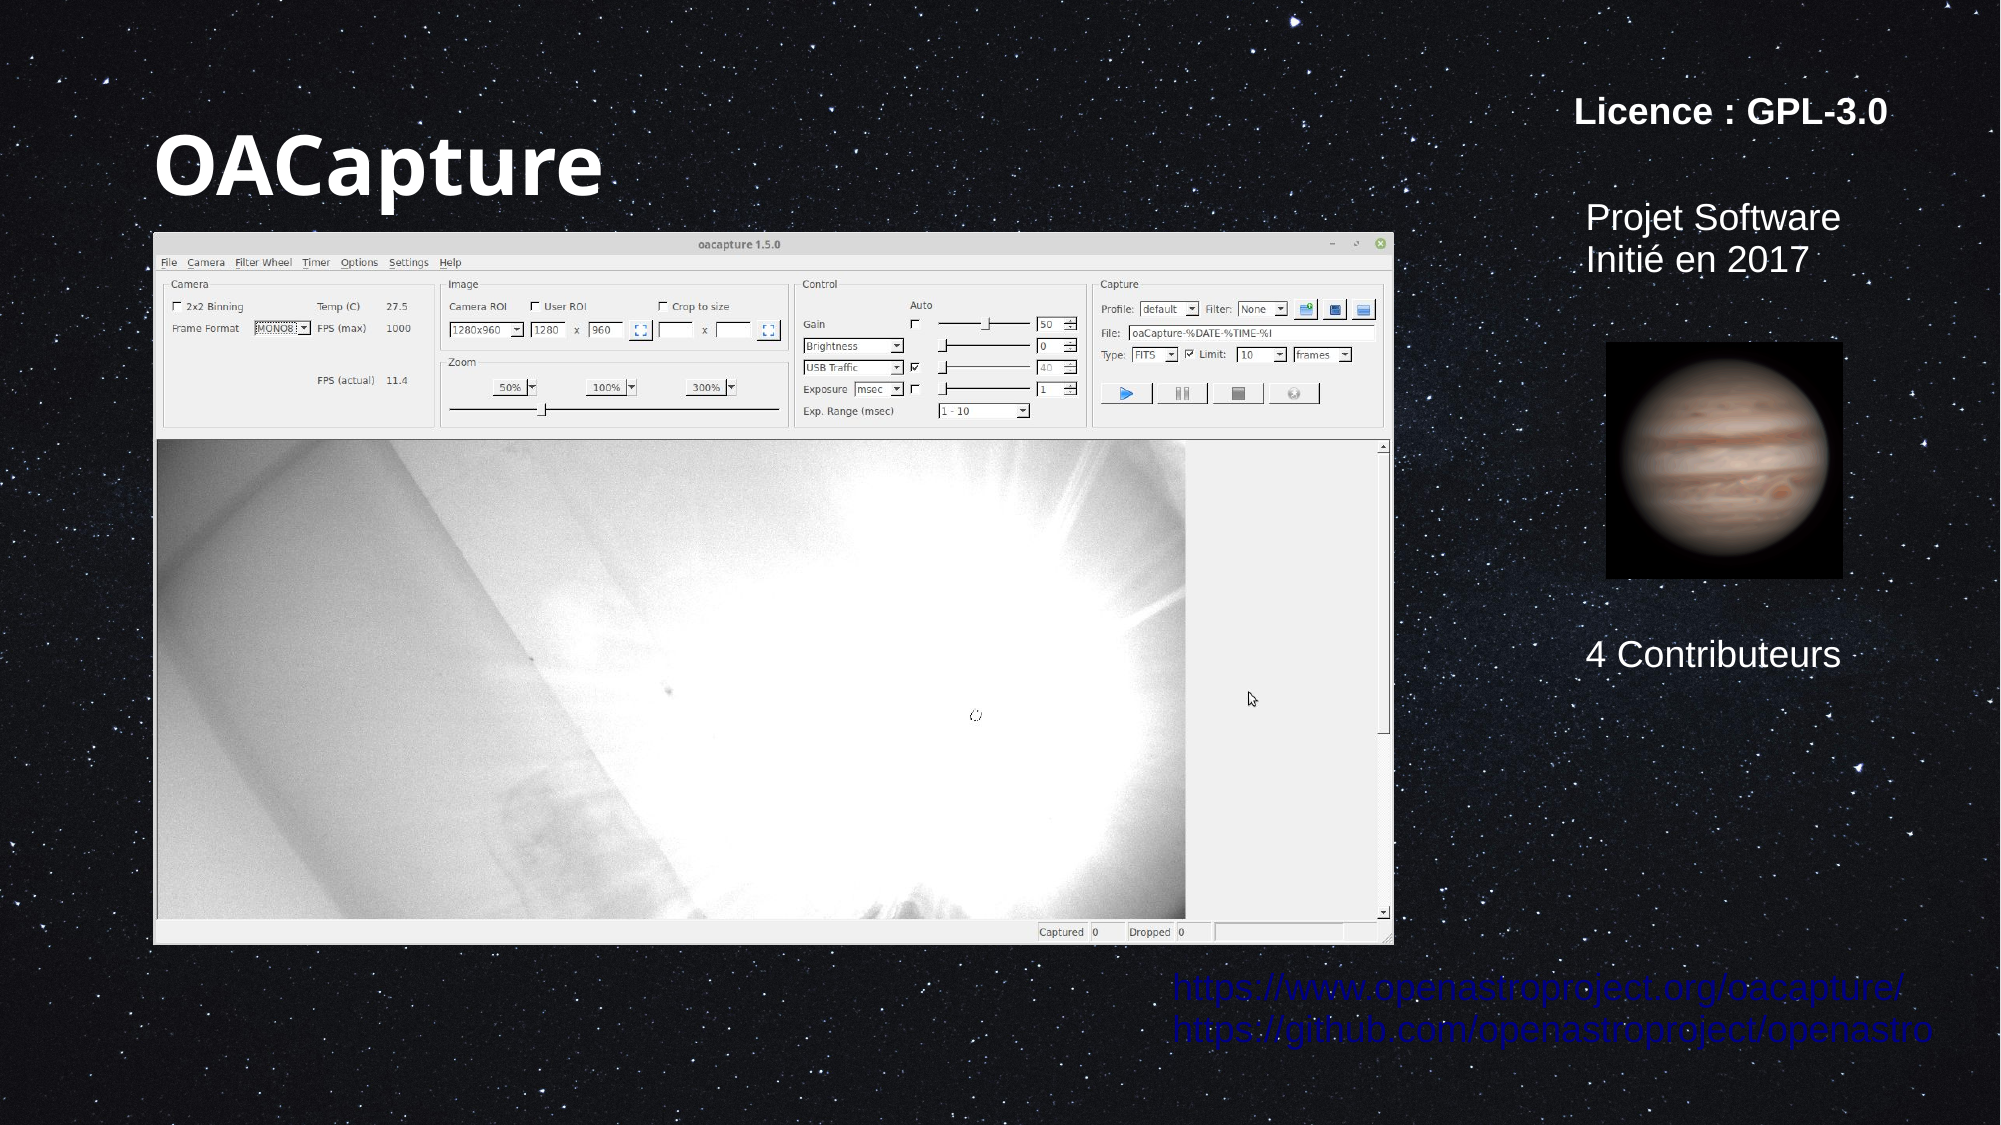

# OACapture
Licence : GPL-3.0
Projet Software
Initié en 2017
4 Contributeurs
https://www.openastroproject.org/oacapture/
https://github.com/openastroproject/openastro